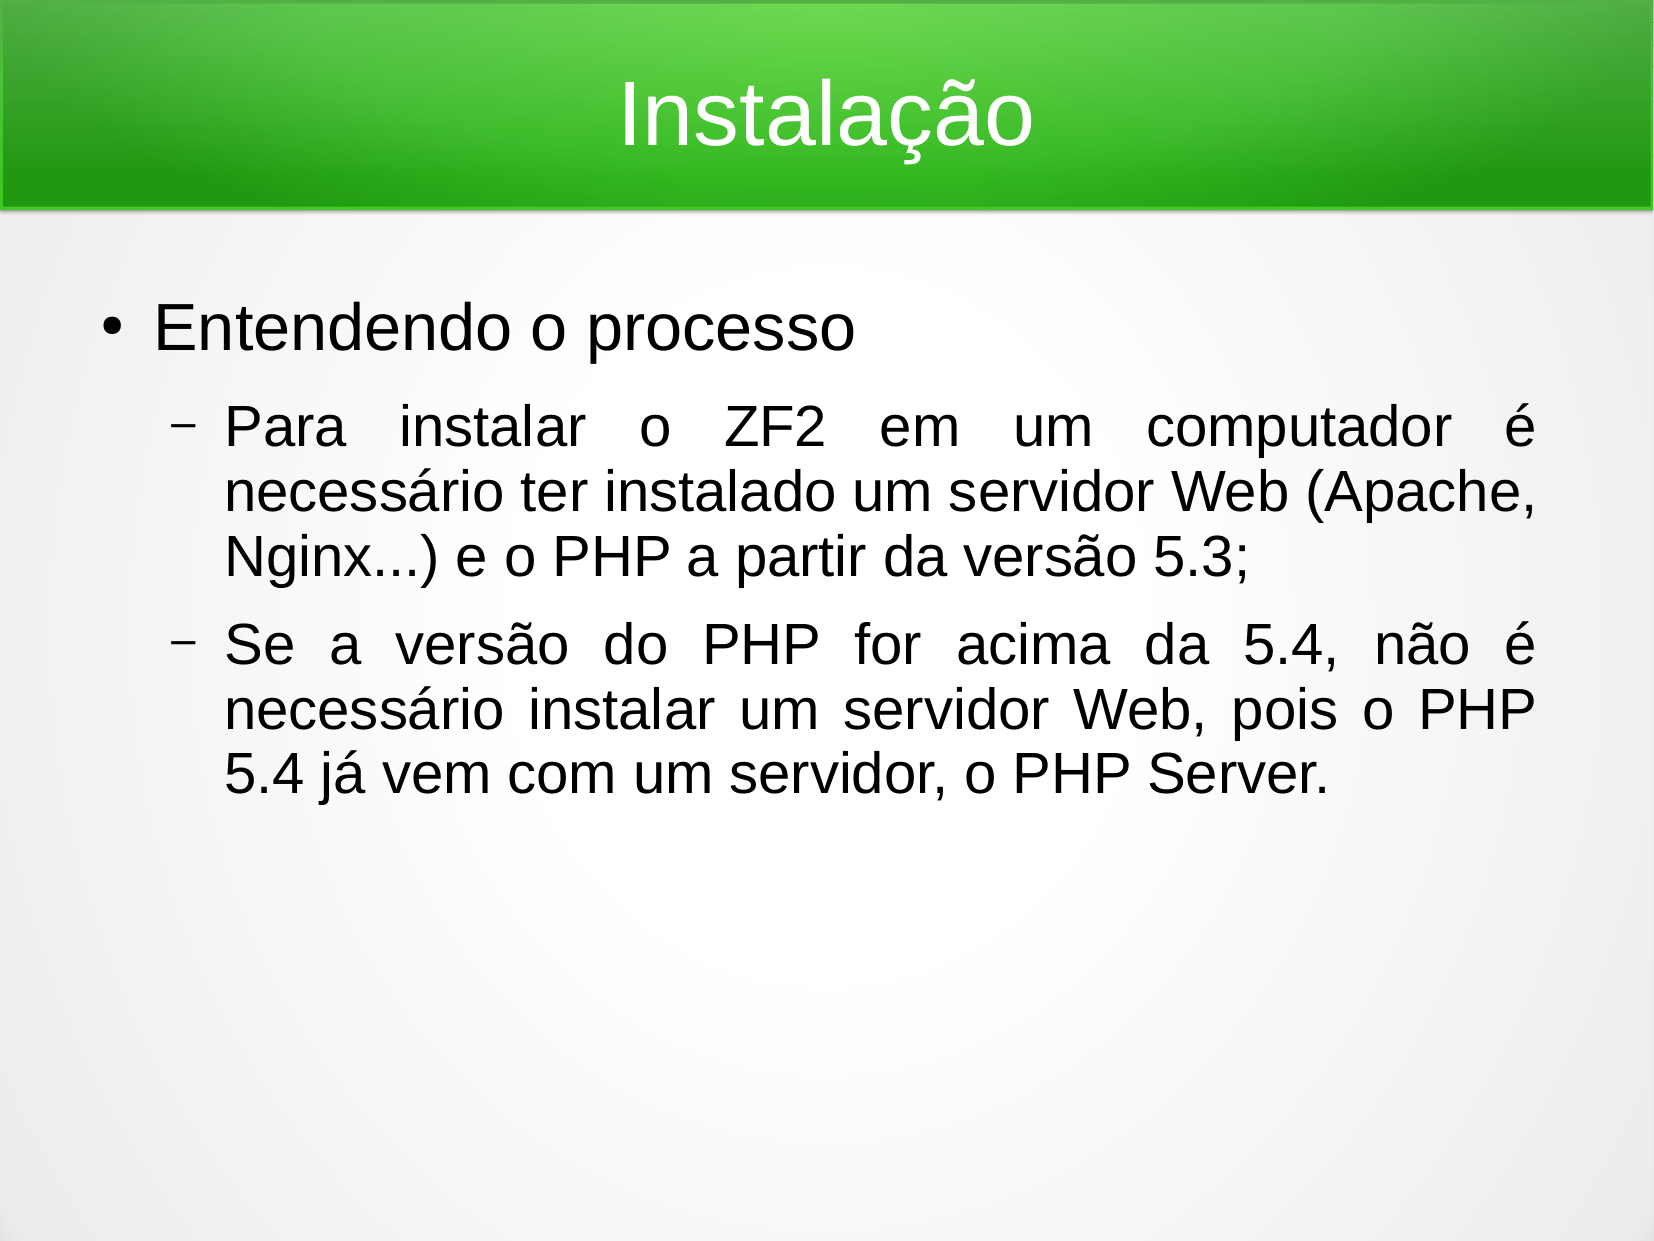

# Instalação
Entendendo o processo
Para instalar o ZF2 em um computador é necessário ter instalado um servidor Web (Apache, Nginx...) e o PHP a partir da versão 5.3;
Se a versão do PHP for acima da 5.4, não é necessário instalar um servidor Web, pois o PHP 5.4 já vem com um servidor, o PHP Server.